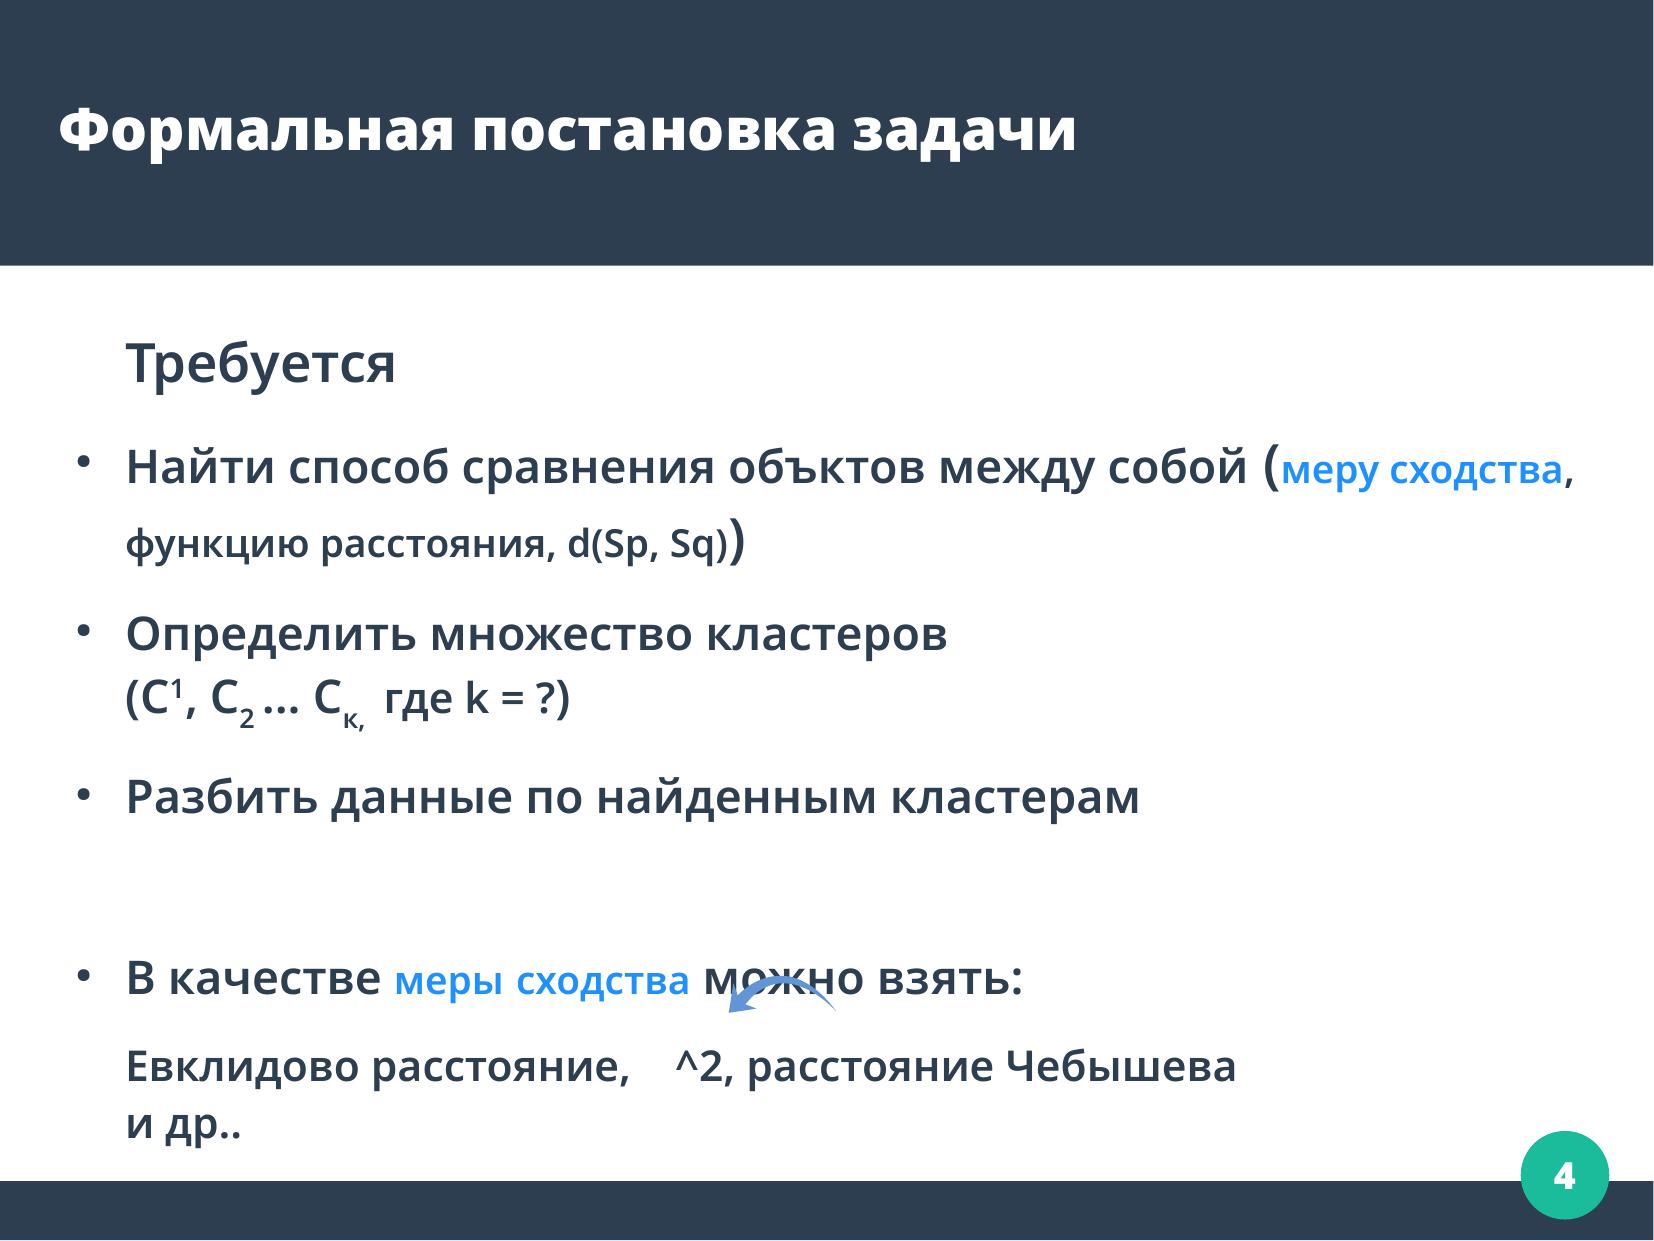

# Формальная постановка задачи
Требуется
Найти способ сравнения объктов между собой (меру сходства, функцию расстояния, d(Sp, Sq))
Определить множество кластеров
(С1, С2 ... Ск, где k = ?)
Разбить данные по найденным кластерам
В качестве меры сходства можно взять:
Евклидово расстояние, ^2, расстояние Чебышева
и др..
4